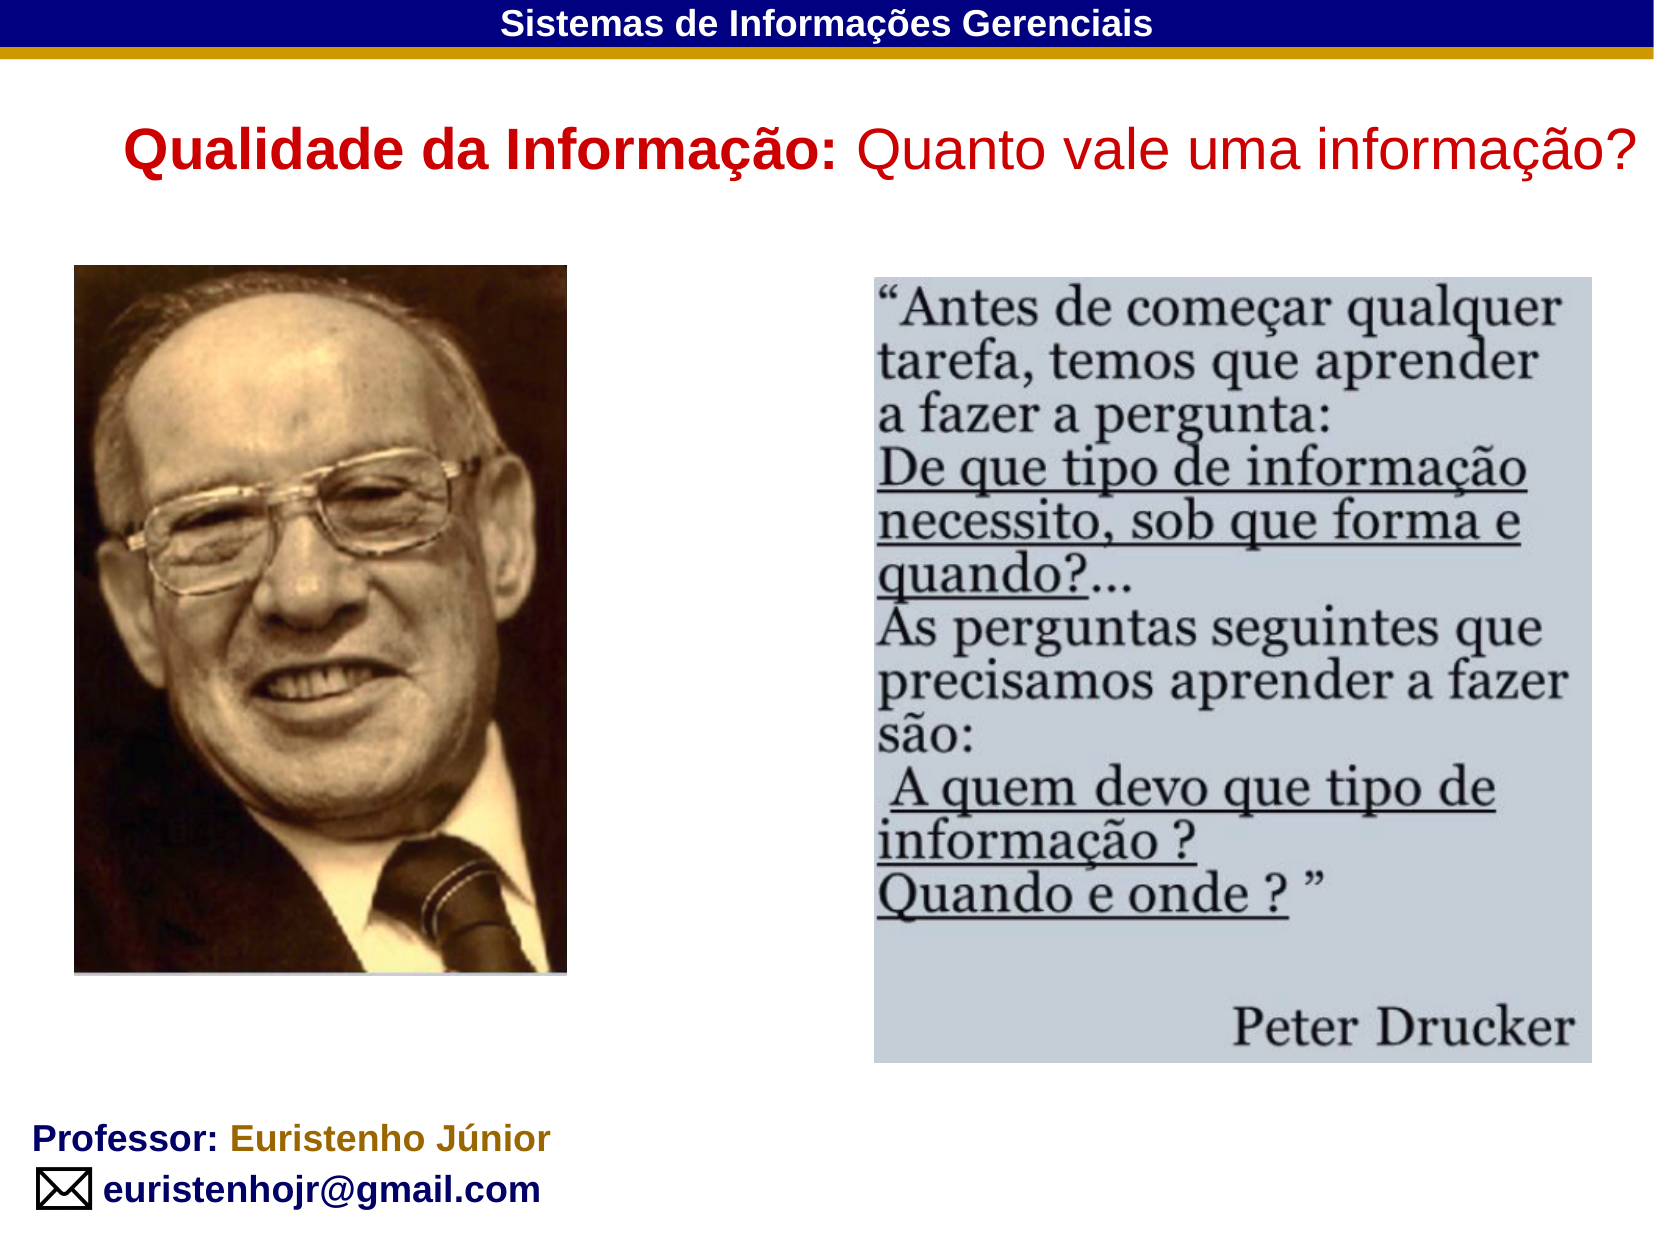

Empreendedorismo
Sistemas de Informações Gerenciais
Qualidade da Informação: Quanto vale uma informação?
Professor: Euristenho Júnior
euristenhojr@gmail.com